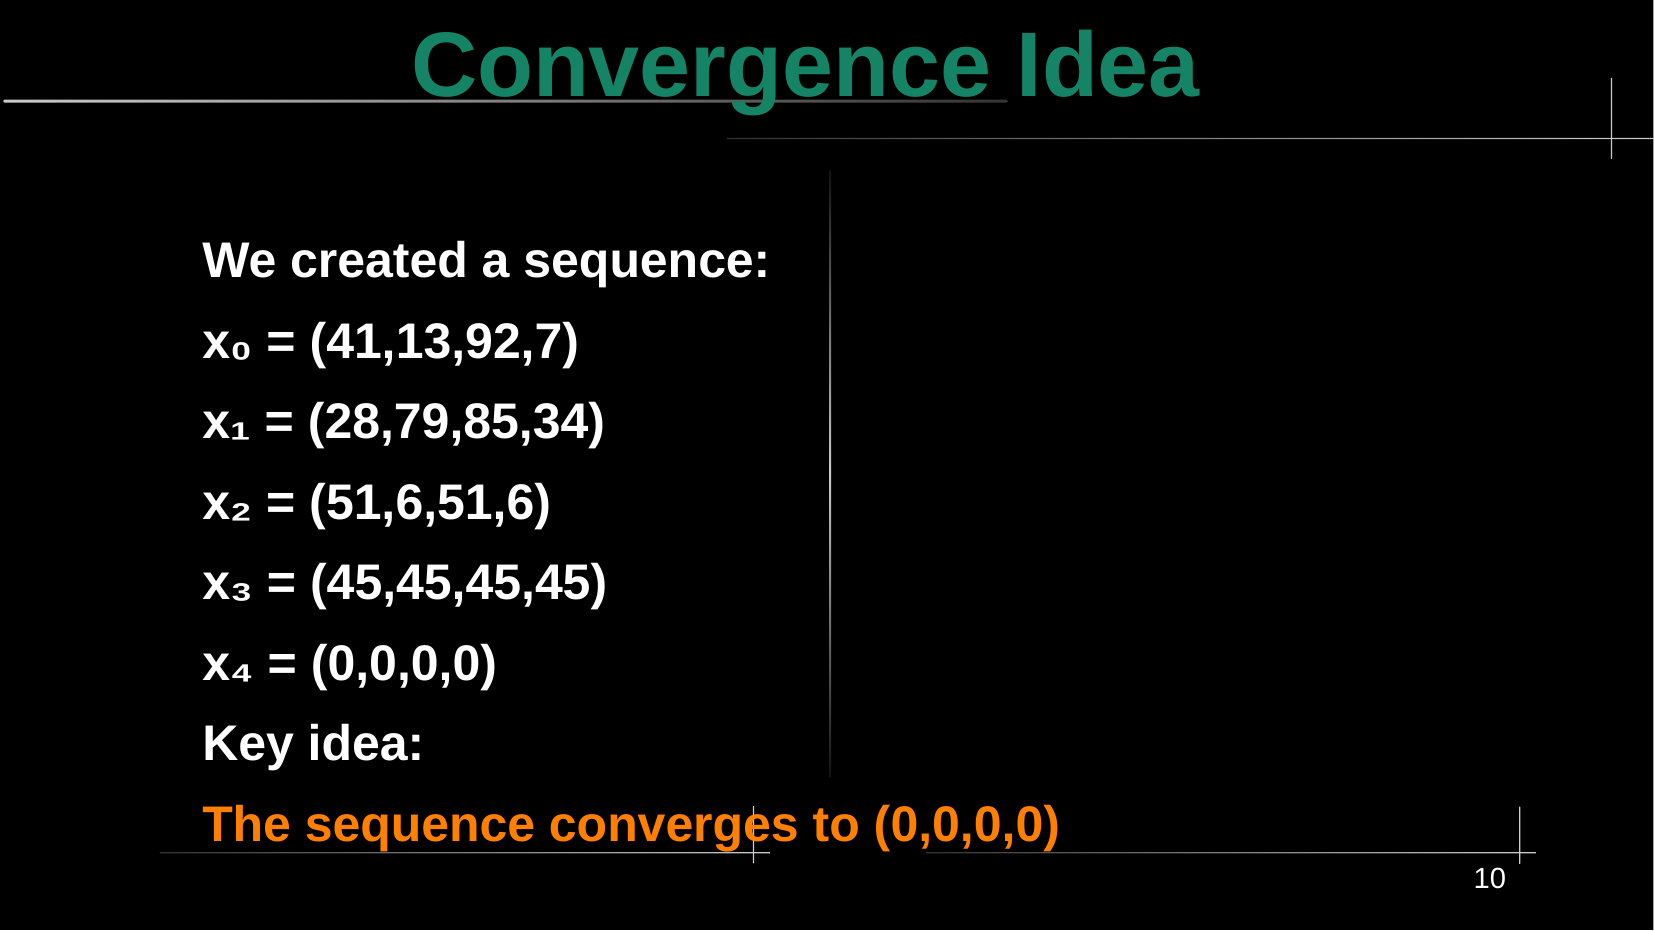

# Convergence Idea
We created a sequence:
x₀ = (41,13,92,7)
x₁ = (28,79,85,34)
x₂ = (51,6,51,6)
x₃ = (45,45,45,45)
x₄ = (0,0,0,0)
Key idea:
The sequence converges to (0,0,0,0)
10